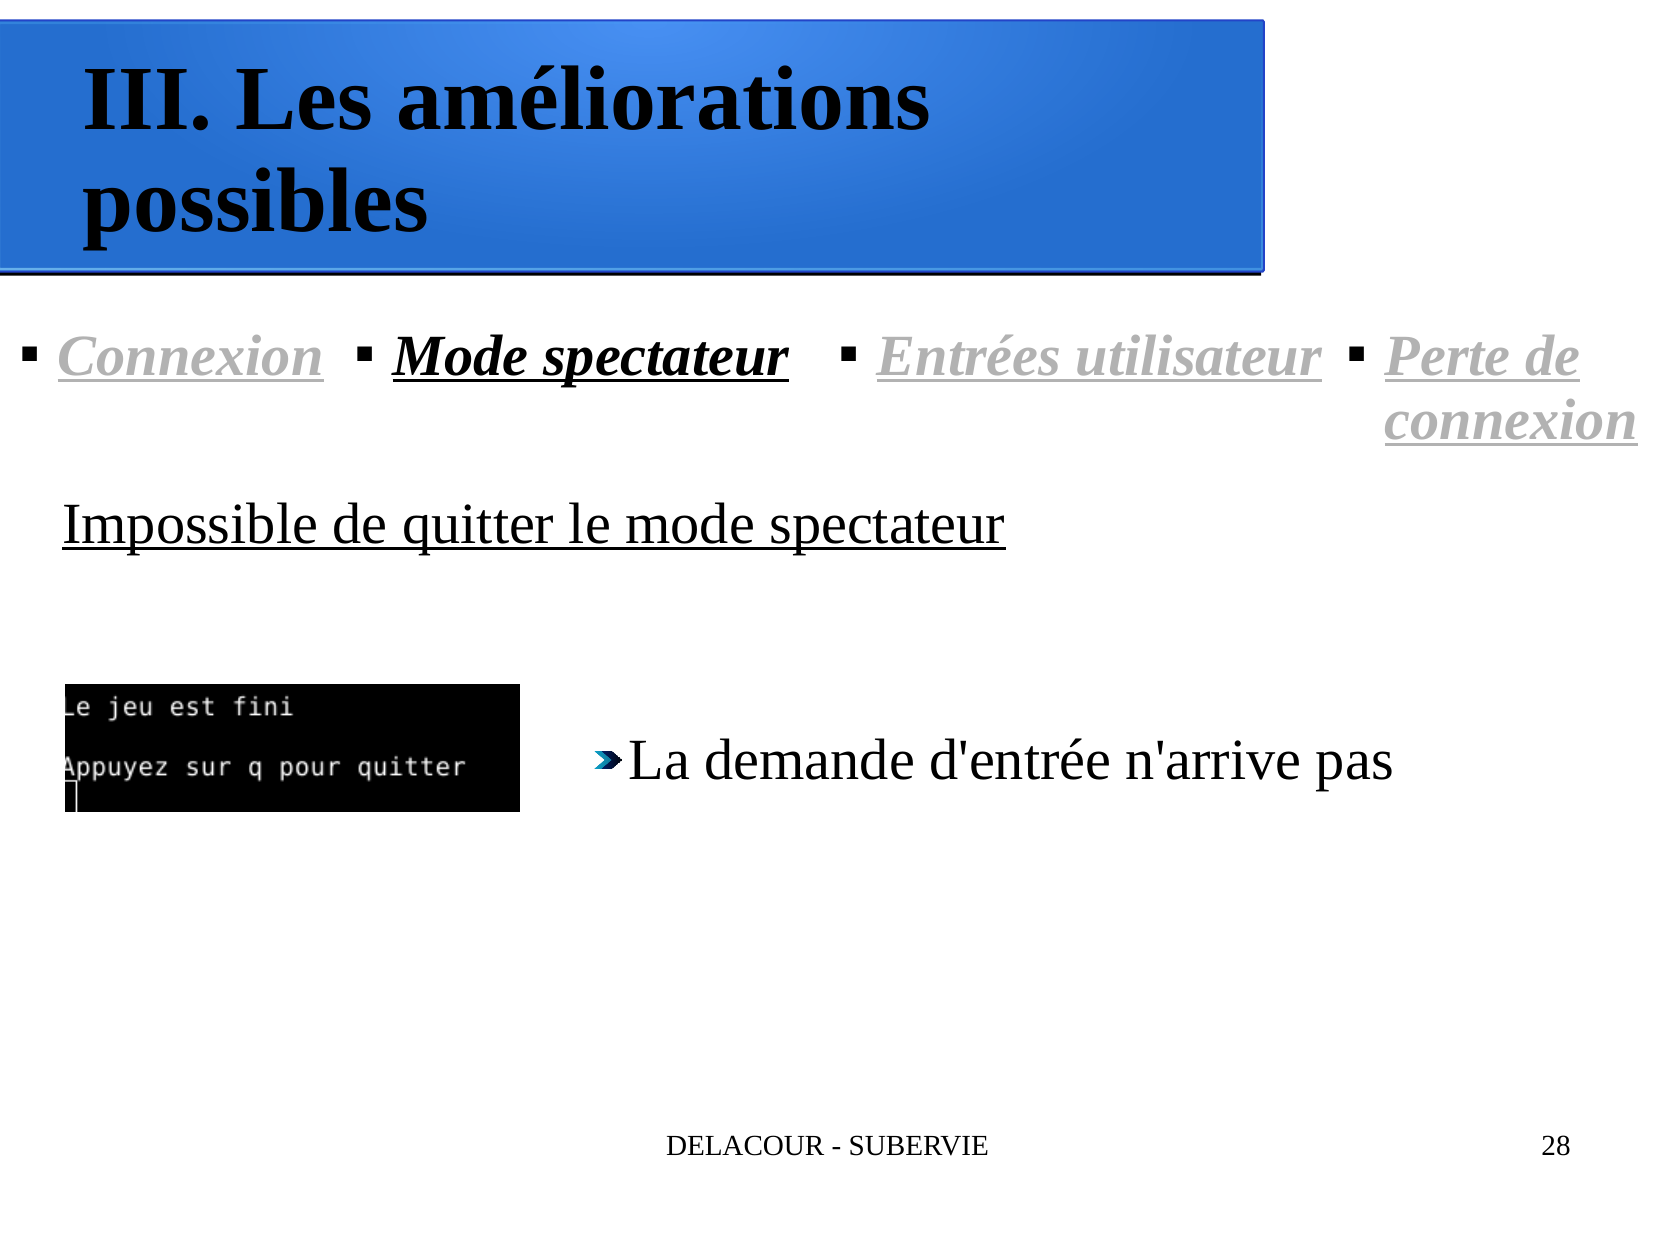

# III. Les améliorations possibles
Perte de connexion
Connexion
Mode spectateur
Entrées utilisateur
Impossible de quitter le mode spectateur
La demande d'entrée n'arrive pas
DELACOUR - SUBERVIE
28